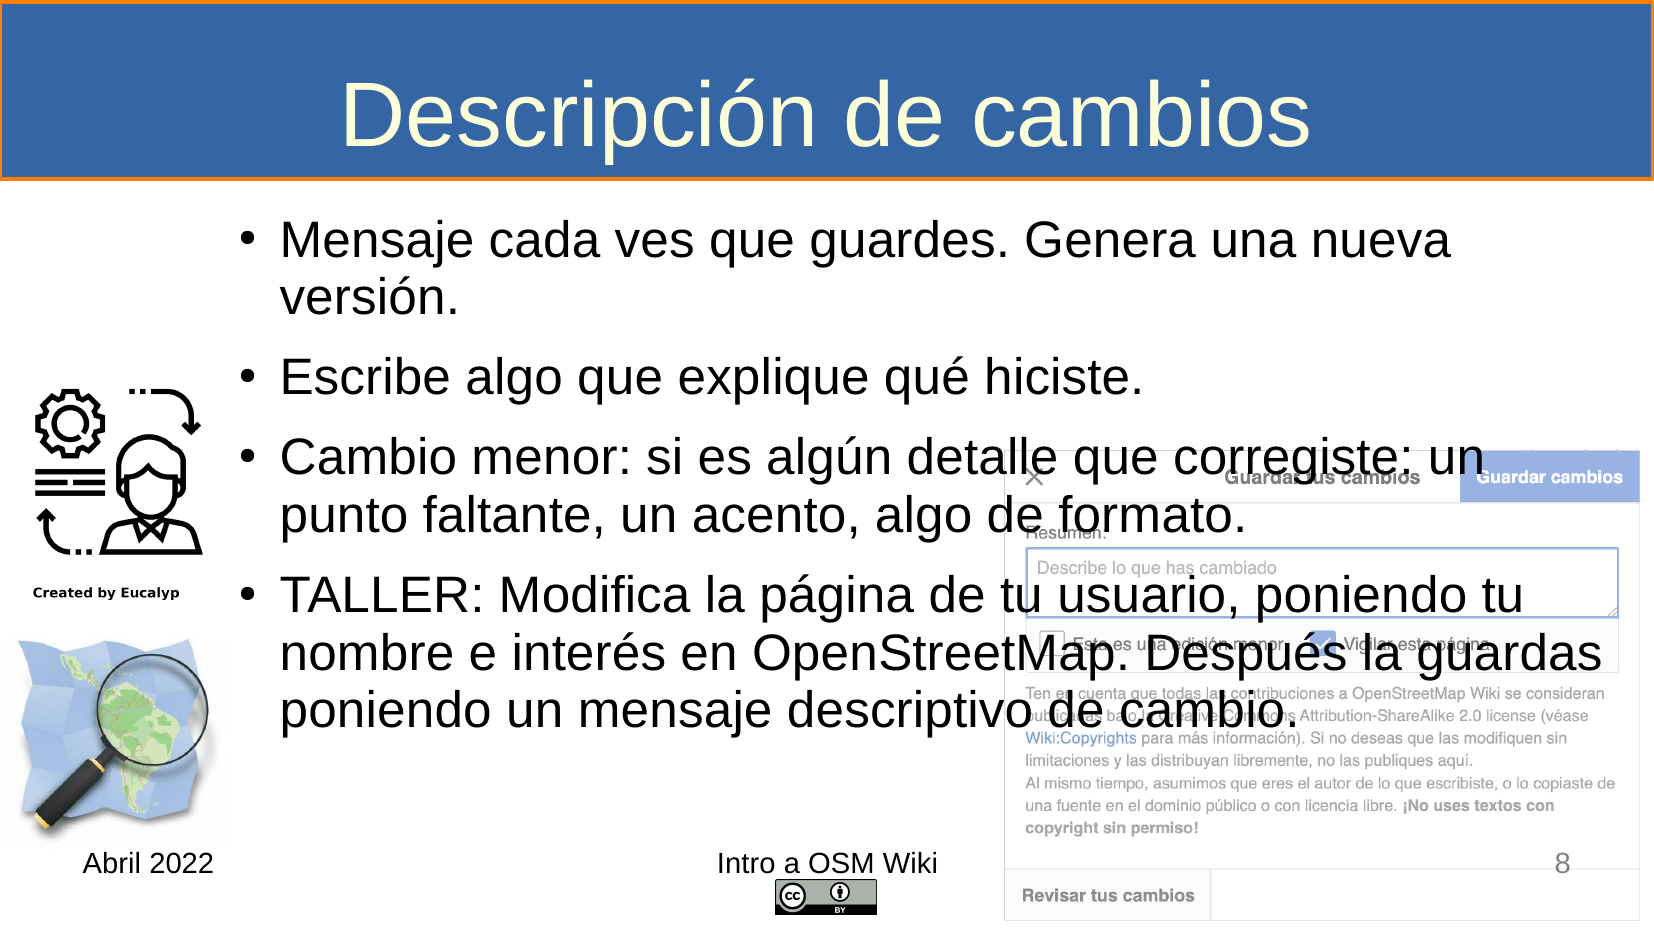

# Descripción de cambios
Mensaje cada ves que guardes. Genera una nueva versión.
Escribe algo que explique qué hiciste.
Cambio menor: si es algún detalle que corregiste: un punto faltante, un acento, algo de formato.
TALLER: Modifica la página de tu usuario, poniendo tu nombre e interés en OpenStreetMap. Después la guardas poniendo un mensaje descriptivo de cambio.
Abril 2022
Intro a OSM Wiki
8